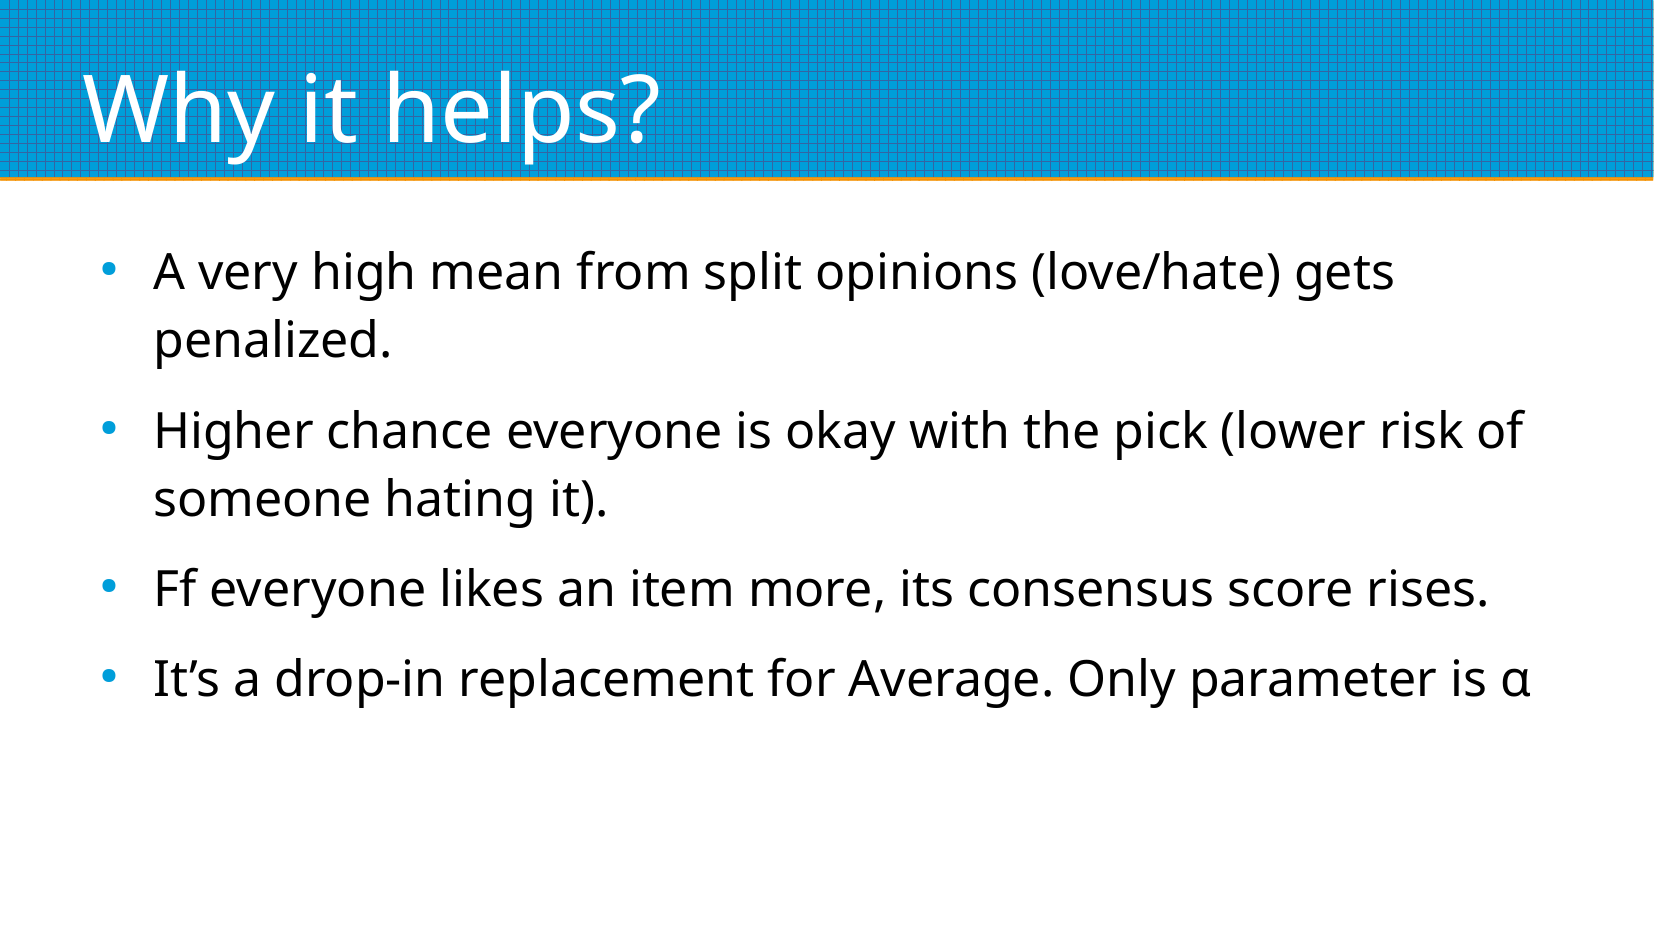

# Why it helps?
A very high mean from split opinions (love/hate) gets penalized.
Higher chance everyone is okay with the pick (lower risk of someone hating it).
Ff everyone likes an item more, its consensus score rises.
It’s a drop-in replacement for Average. Only parameter is α